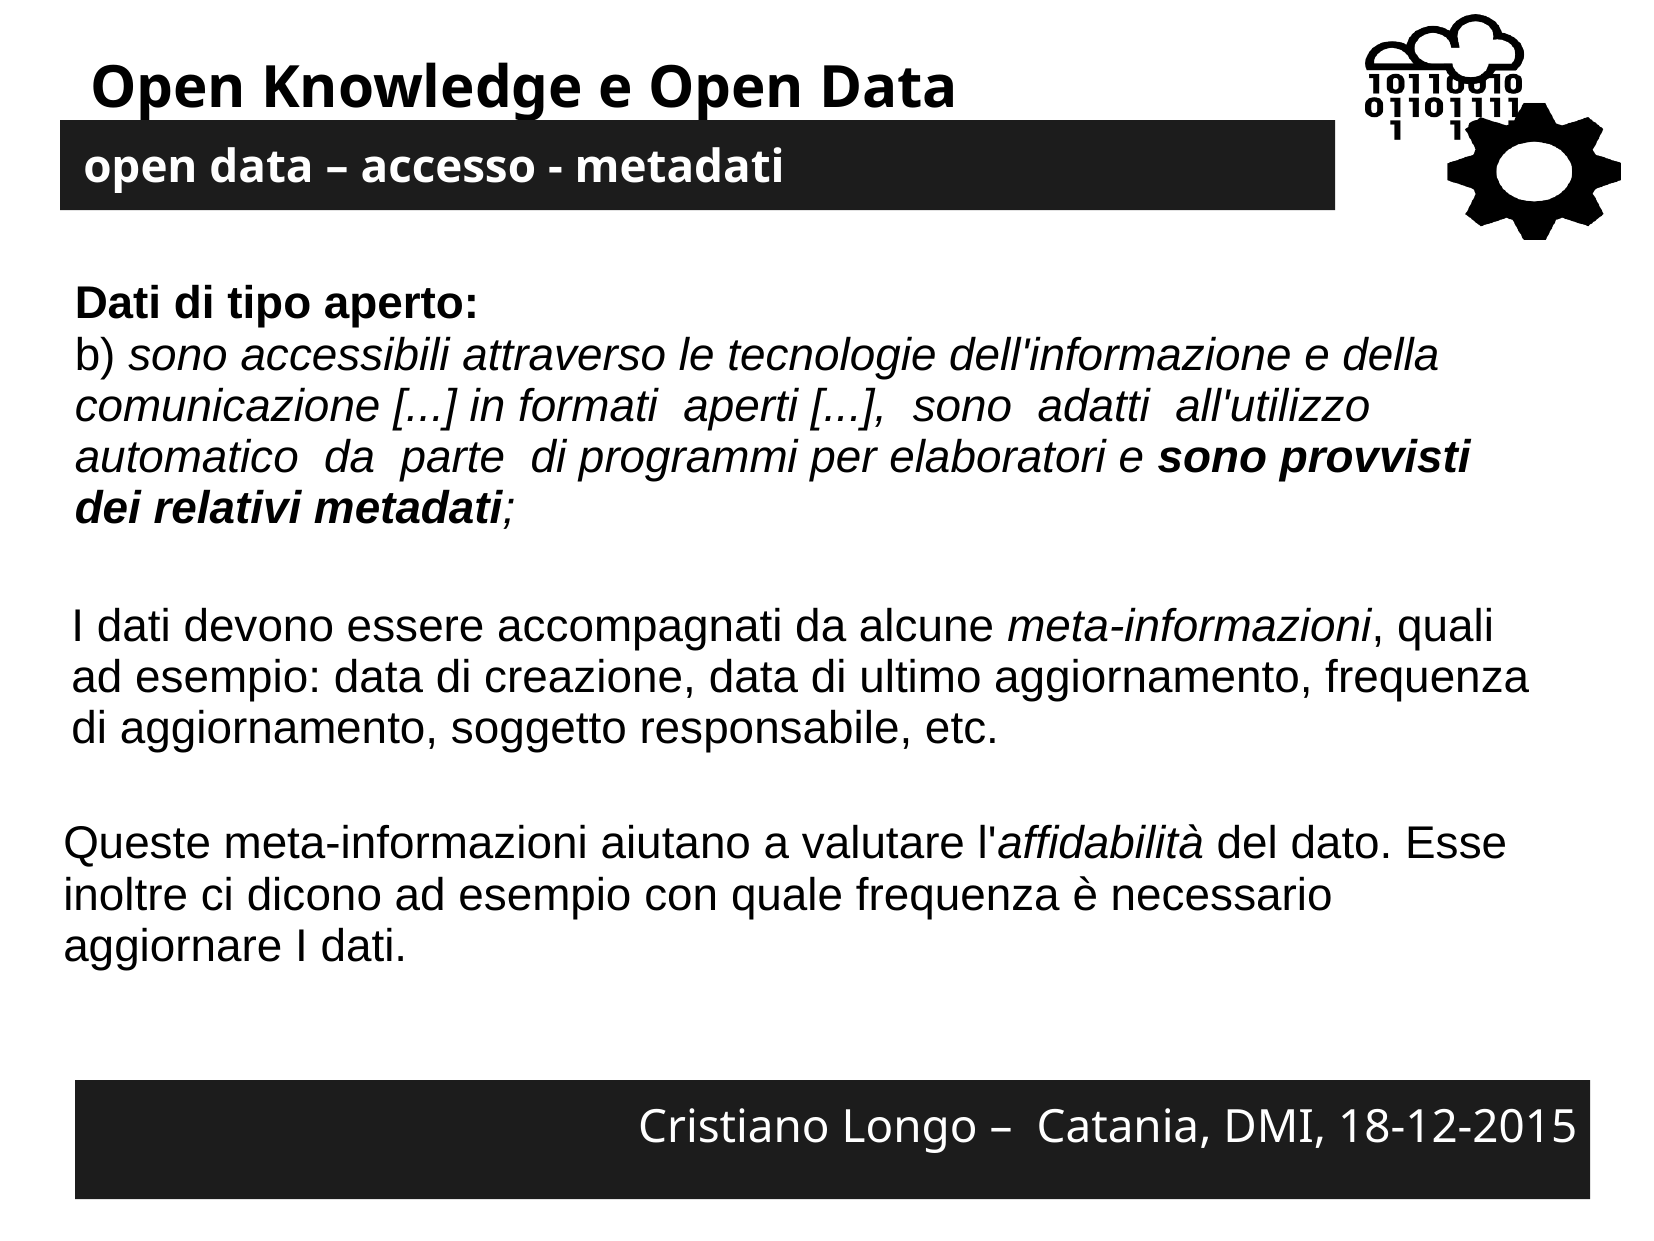

# Open Knowledge e Open Data
 open data – accesso - metadati
Dati di tipo aperto:
b) sono accessibili attraverso le tecnologie dell'informazione e della comunicazione [...] in formati aperti [...], sono adatti all'utilizzo automatico da parte di programmi per elaboratori e sono provvisti dei relativi metadati;
I dati devono essere accompagnati da alcune meta-informazioni, quali ad esempio: data di creazione, data di ultimo aggiornamento, frequenza di aggiornamento, soggetto responsabile, etc.
Queste meta-informazioni aiutano a valutare l'affidabilità del dato. Esse inoltre ci dicono ad esempio con quale frequenza è necessario aggiornare I dati.
 Cristiano Longo – Catania, DMI, 18-12-2015